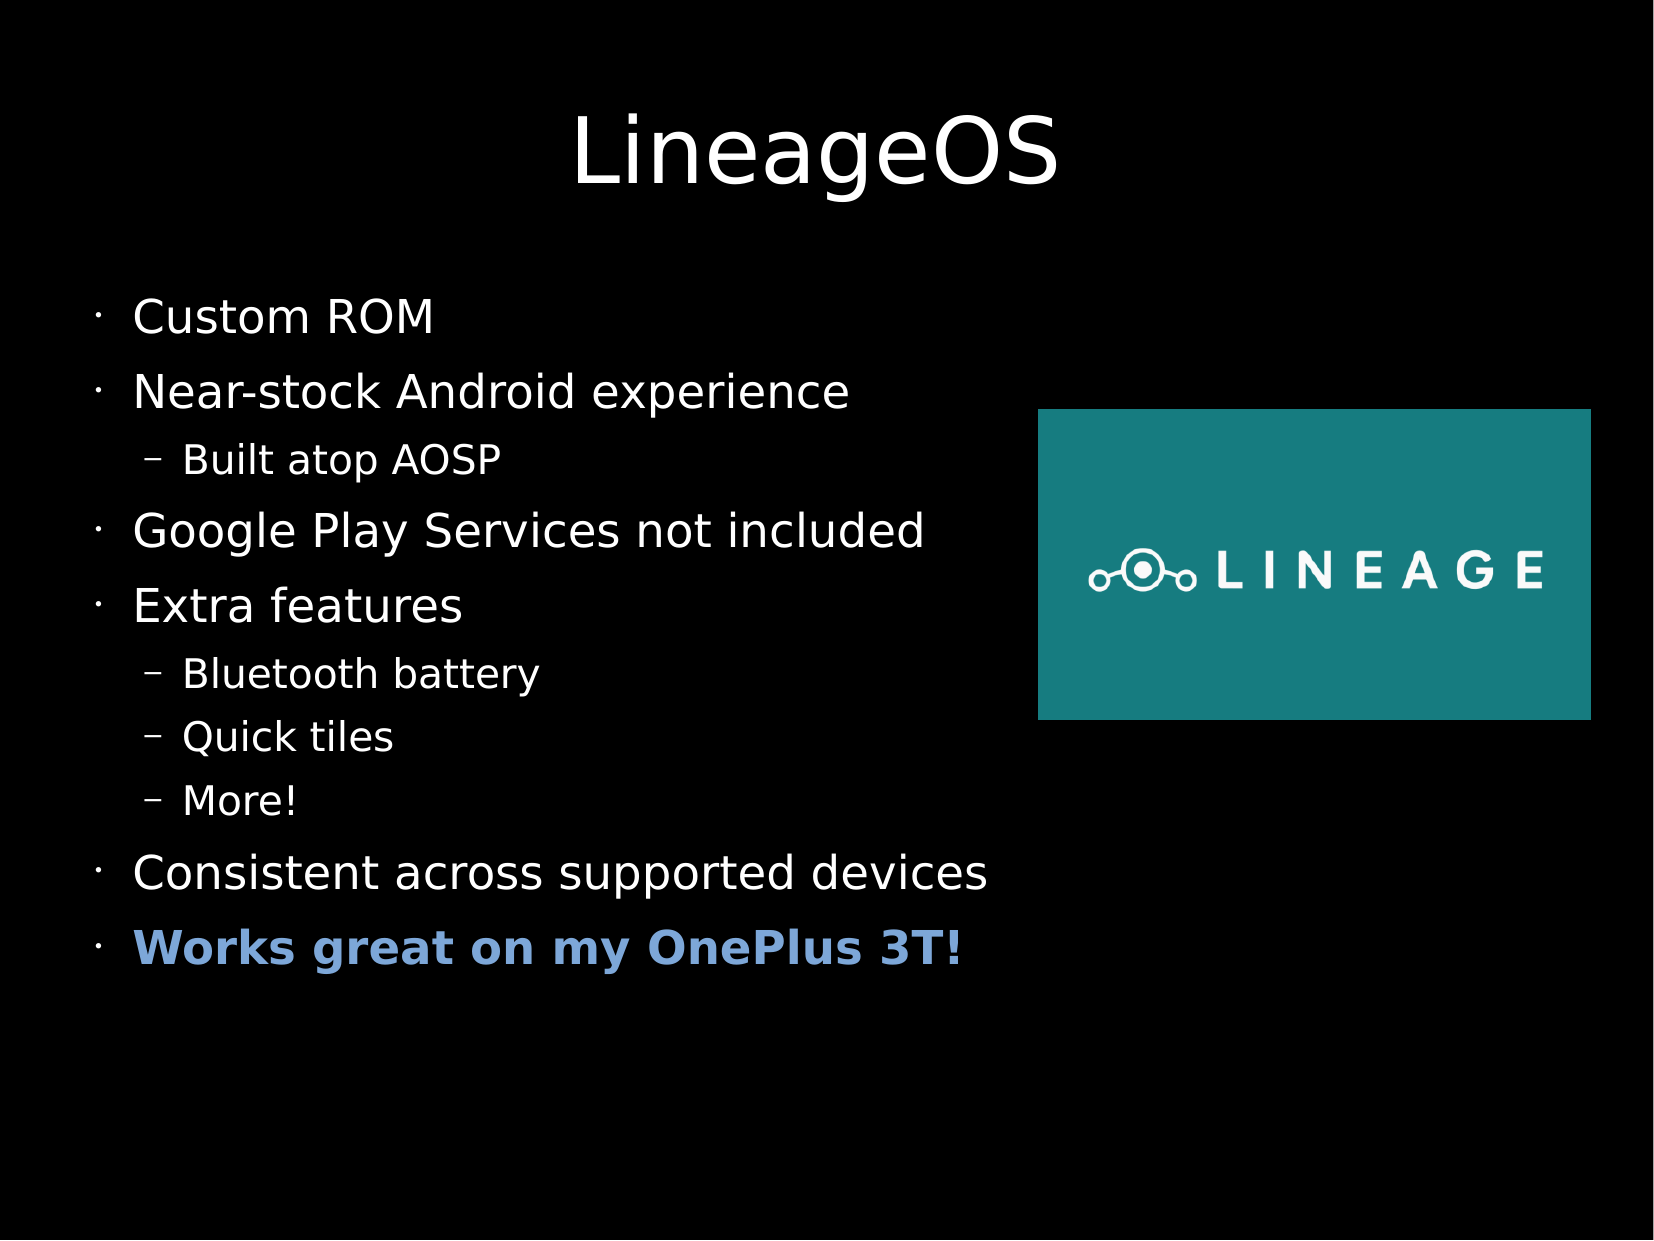

# LineageOS
Custom ROM
Near-stock Android experience
Built atop AOSP
Google Play Services not included
Extra features
Bluetooth battery
Quick tiles
More!
Consistent across supported devices
Works great on my OnePlus 3T!